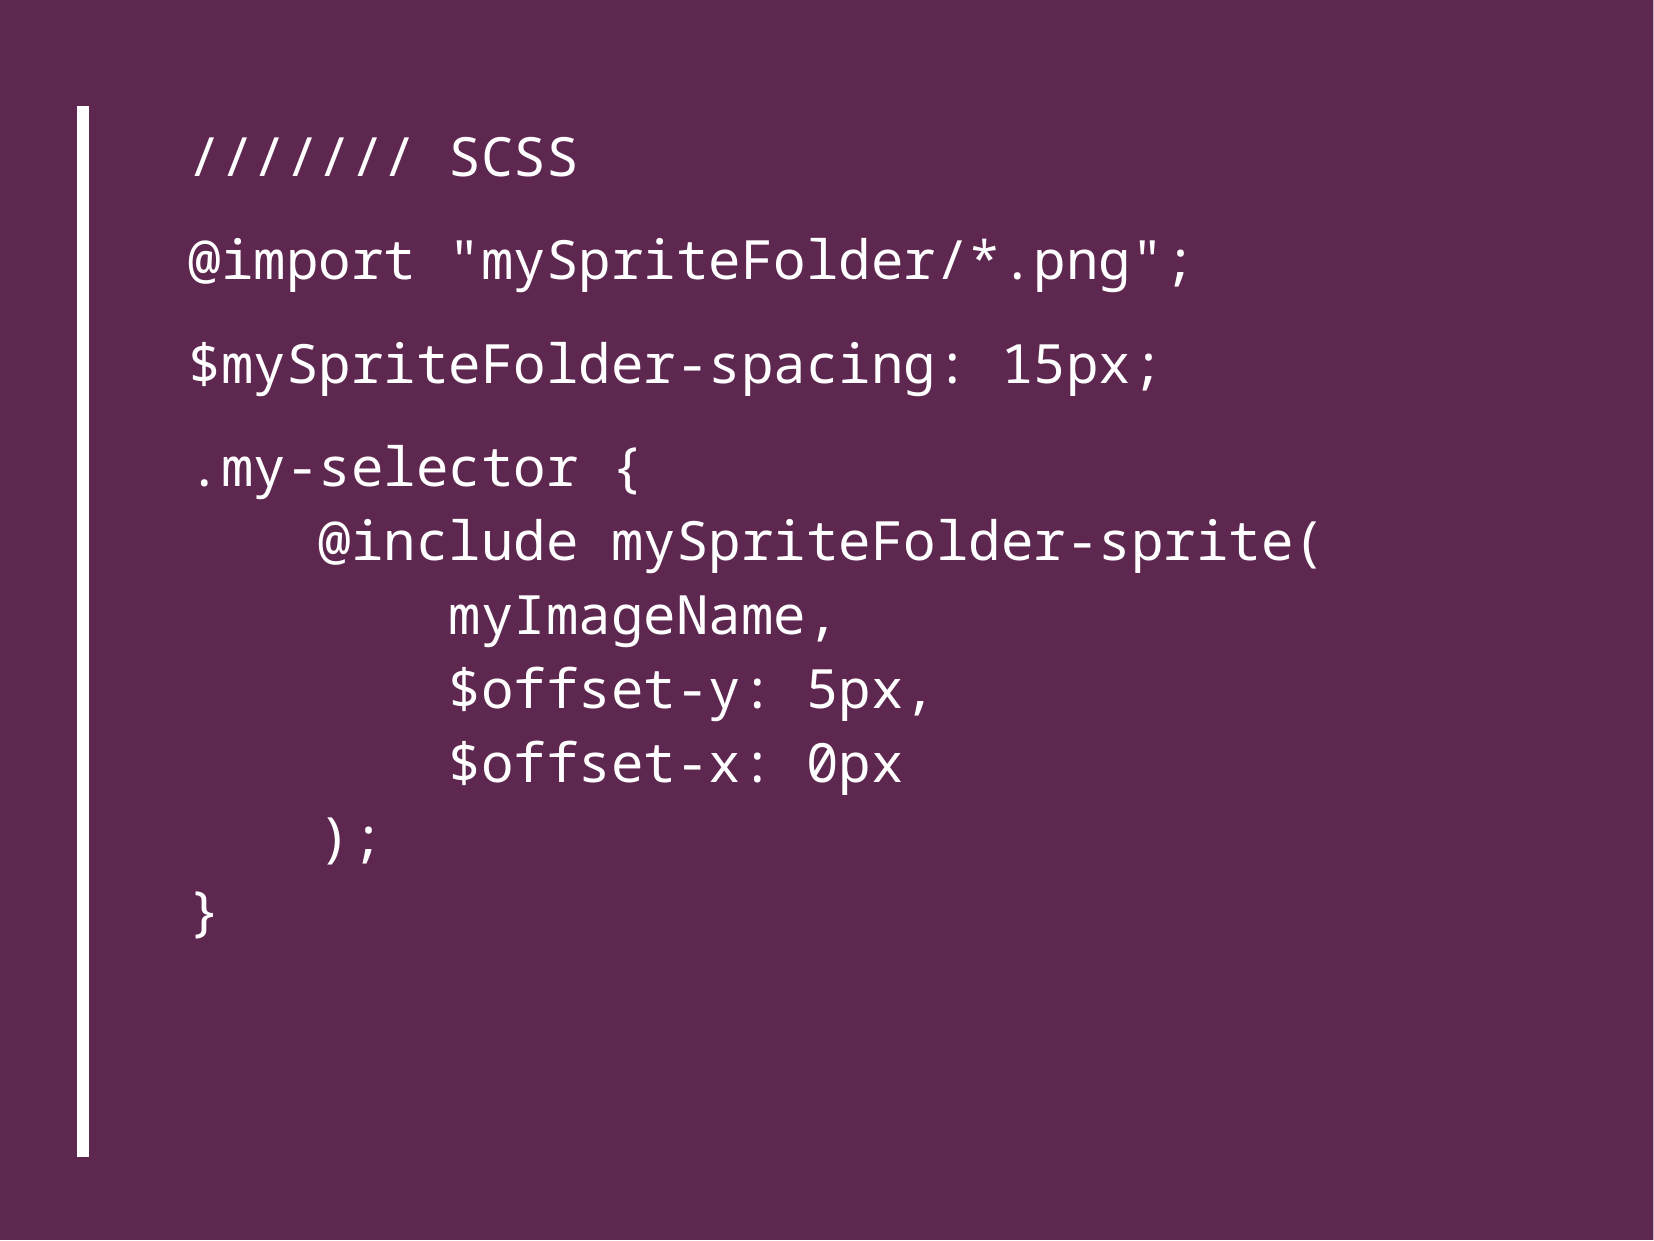

# /////// SCSS
@import "mySpriteFolder/*.png";
$mySpriteFolder-spacing: 15px;
.my-selector {
 @include mySpriteFolder-sprite(
 myImageName,
 $offset-y: 5px,
 $offset-x: 0px
 );
}